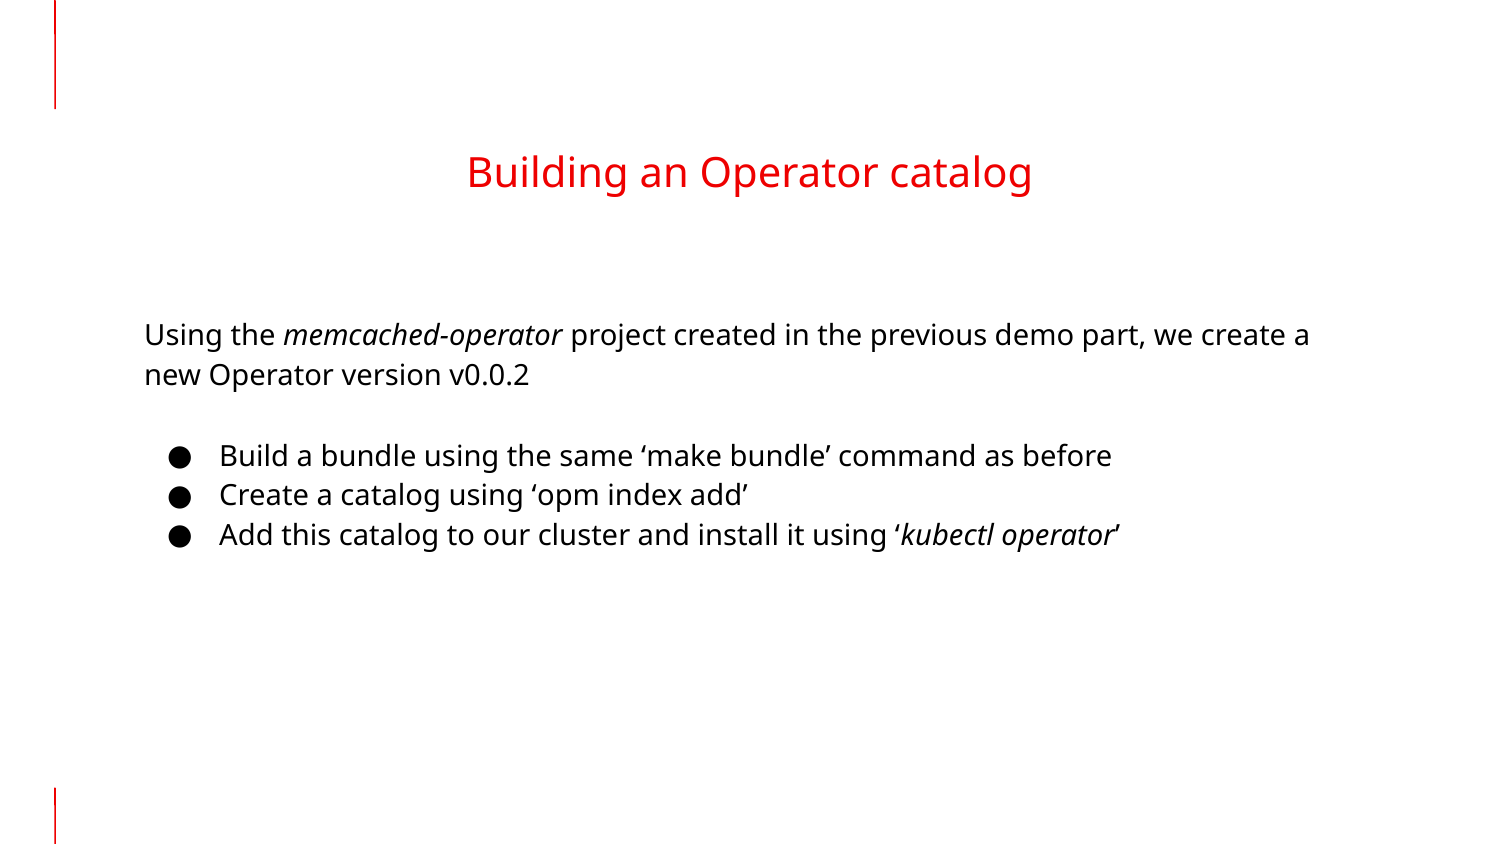

# Building an Operator catalog
Using the memcached-operator project created in the previous demo part, we create a new Operator version v0.0.2
Build a bundle using the same ‘make bundle’ command as before
Create a catalog using ‘opm index add’
Add this catalog to our cluster and install it using ‘kubectl operator’